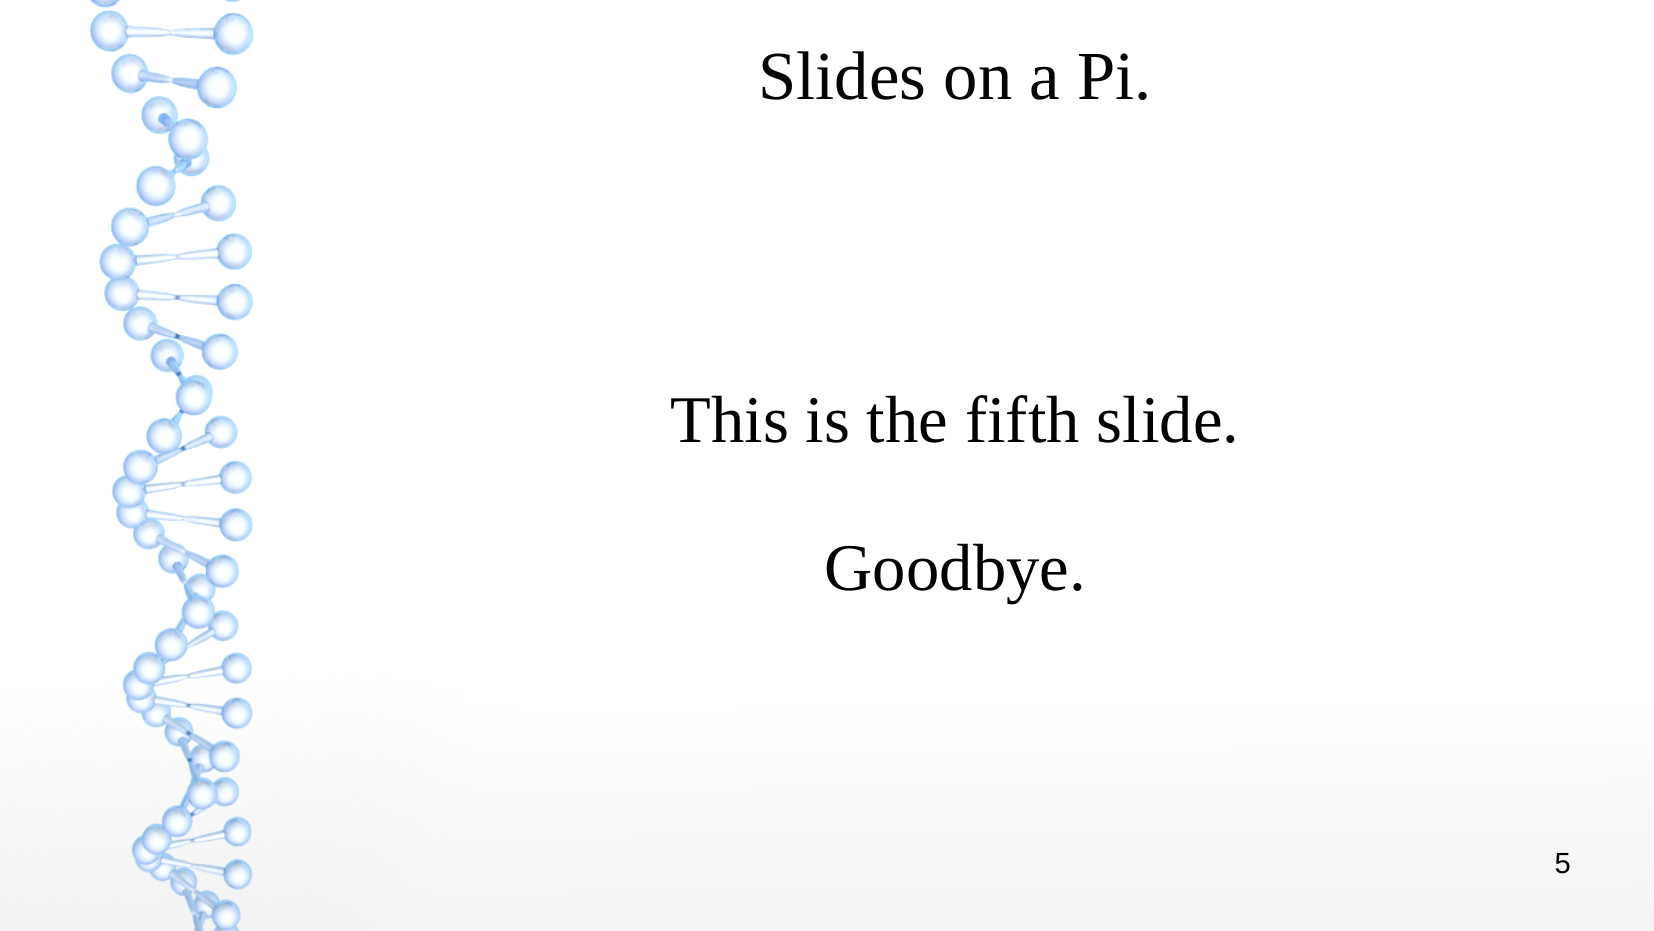

# Slides on a Pi.
This is the fifth slide.
Goodbye.
5